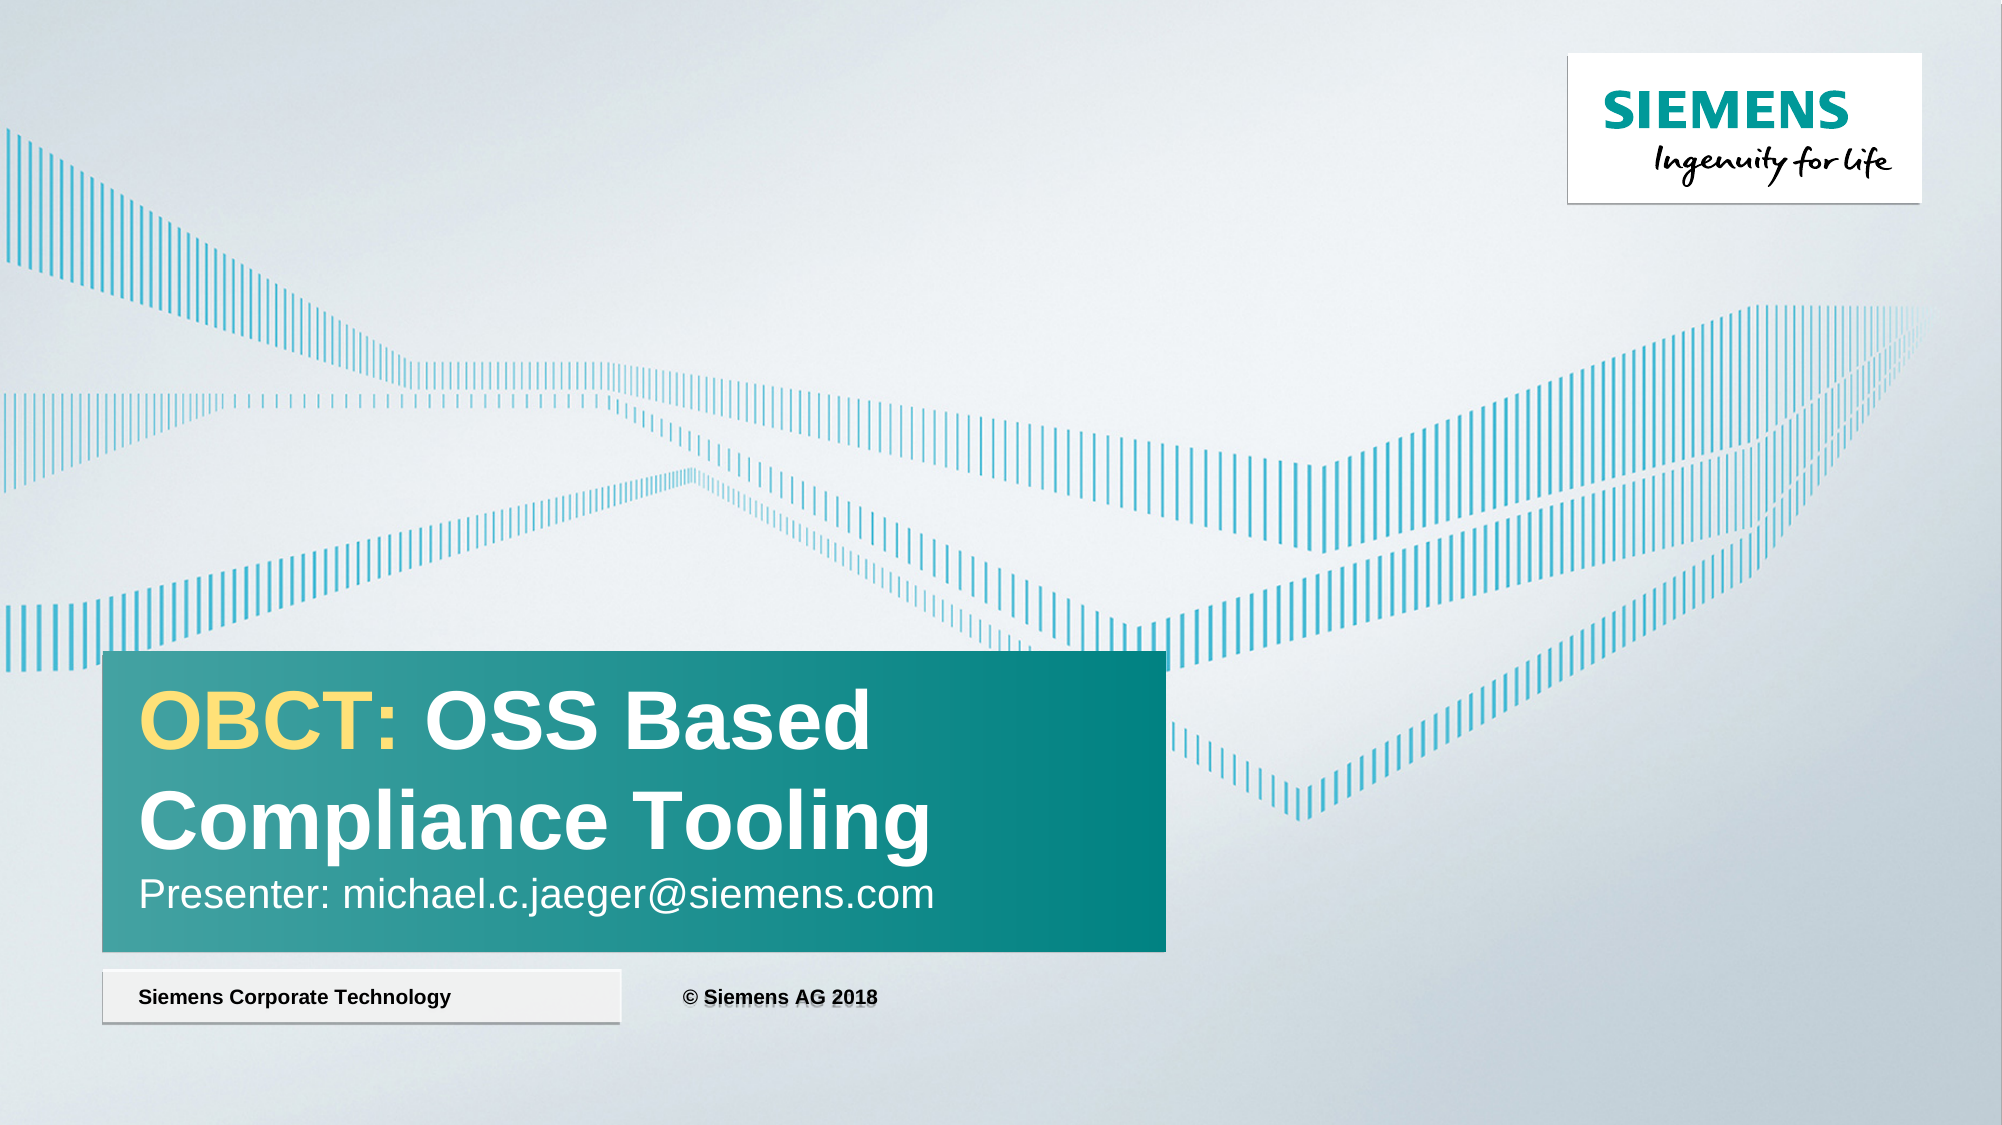

# OBCT: OSS Based Compliance Tooling Presenter: michael.c.jaeger@siemens.com
Siemens Corporate Technology
© Siemens AG 2018